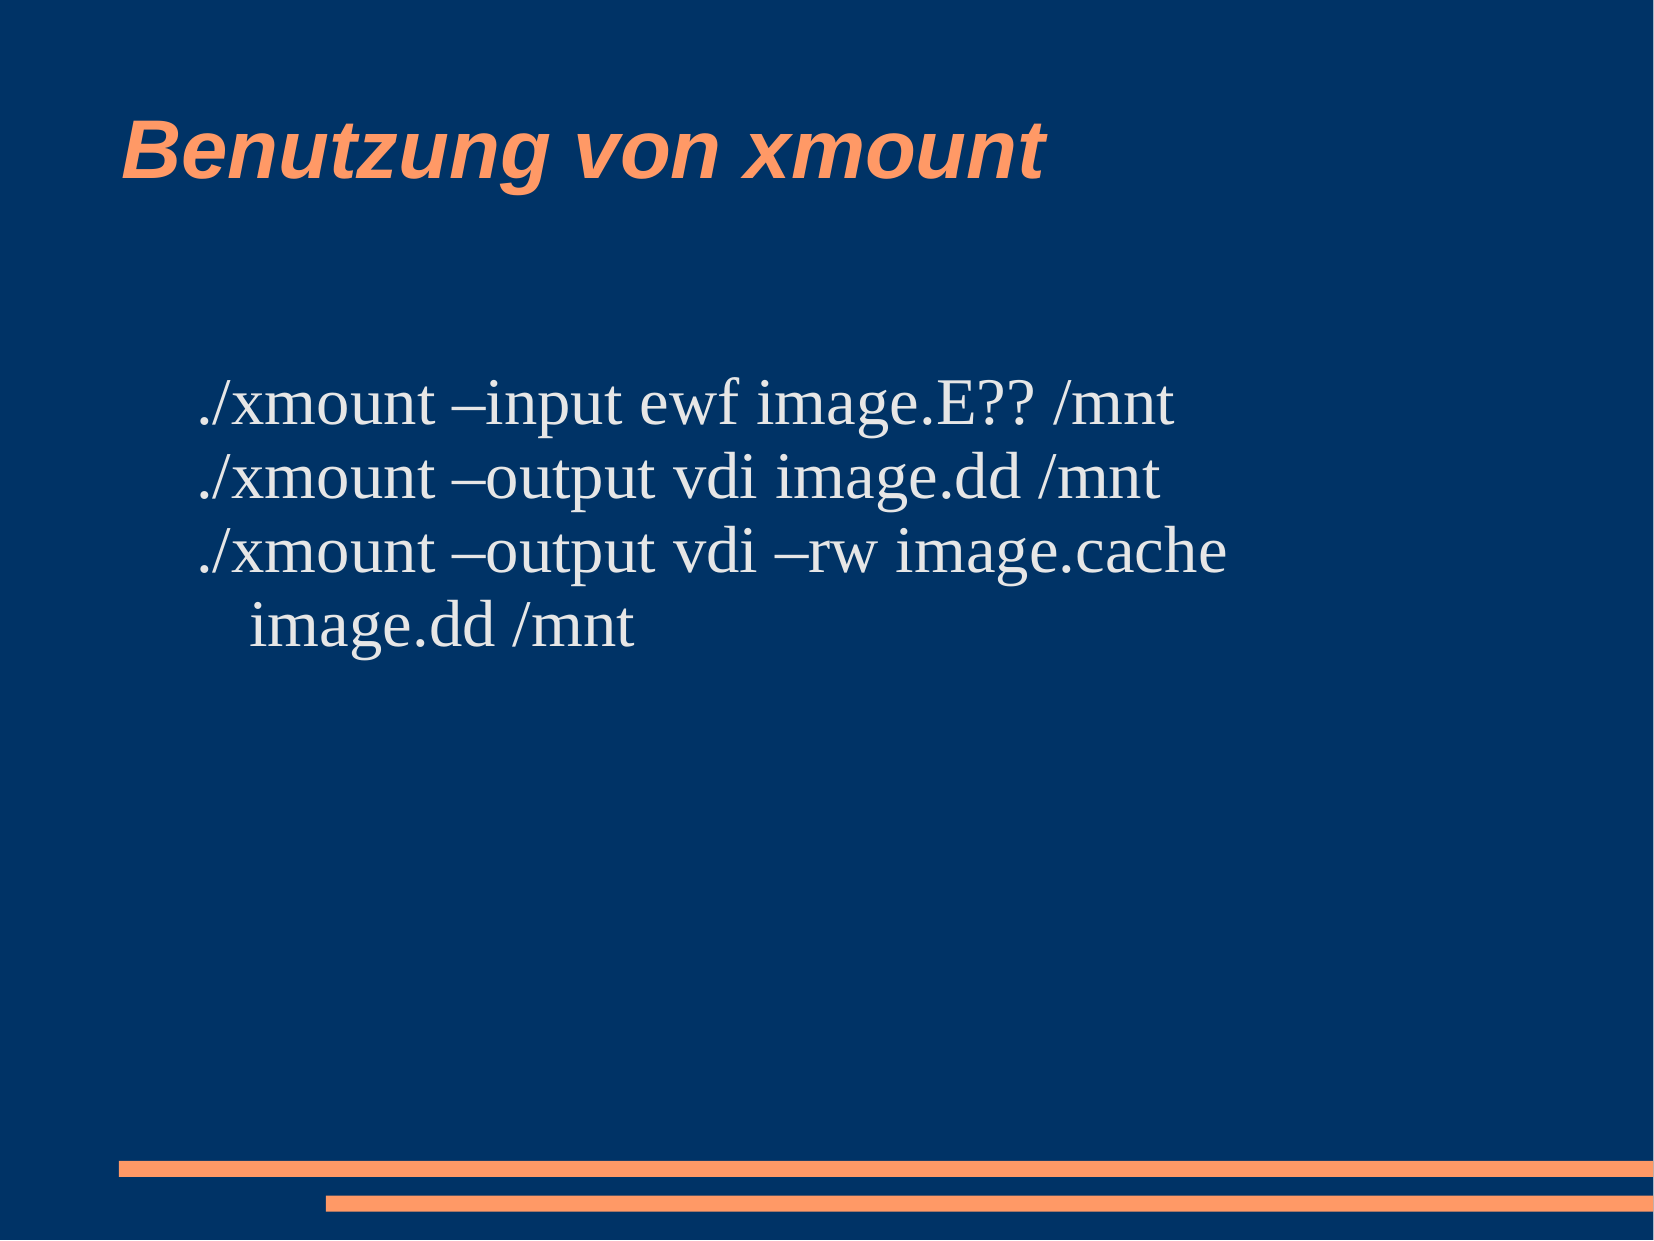

# Benutzung von xmount
./xmount –input ewf image.E?? /mnt
./xmount –output vdi image.dd /mnt
./xmount –output vdi –rw image.cache image.dd /mnt